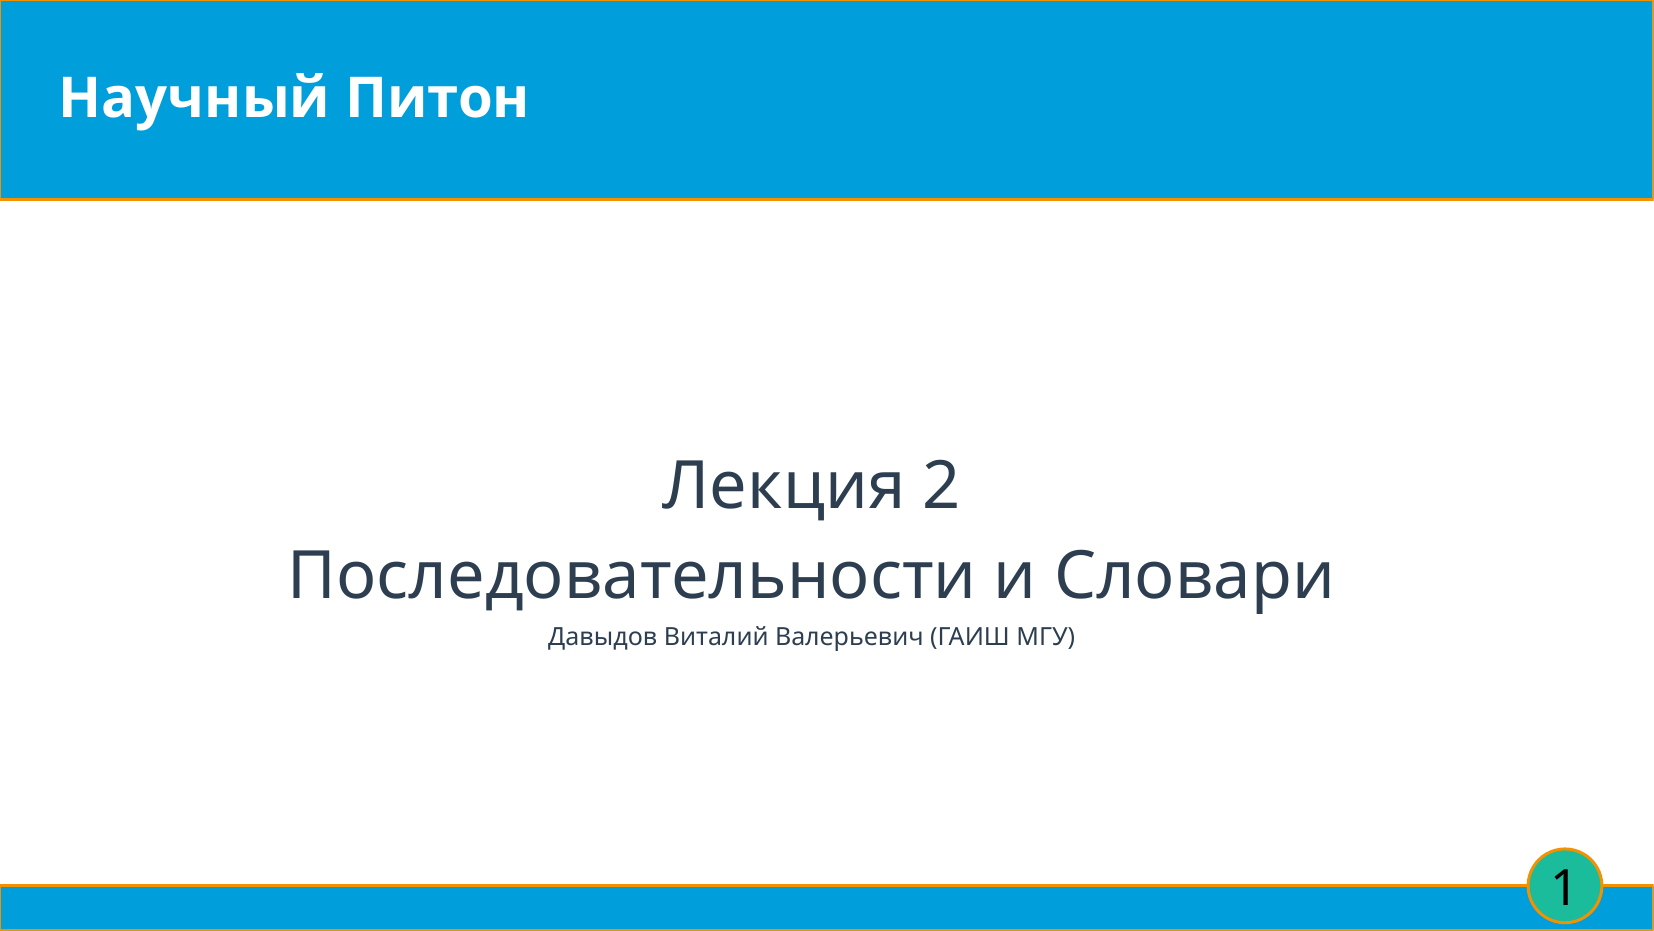

# Научный Питон
Лекция 2
Последовательности и Словари
Давыдов Виталий Валерьевич (ГАИШ МГУ)